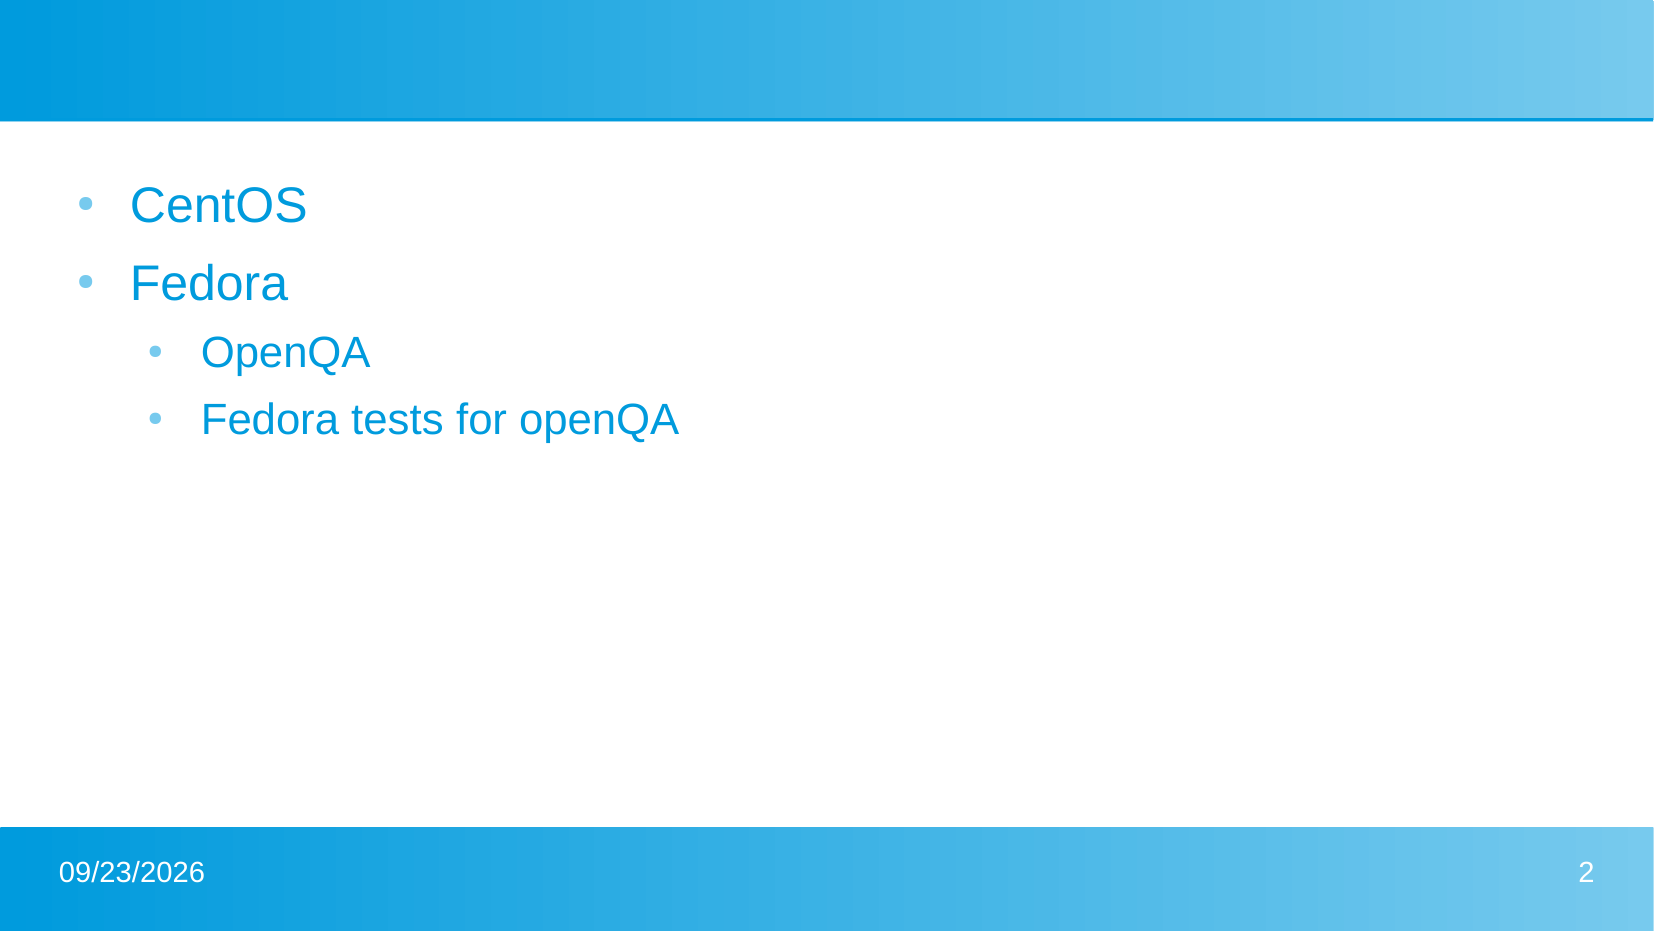

#
CentOS
Fedora
OpenQA
Fedora tests for openQA
2